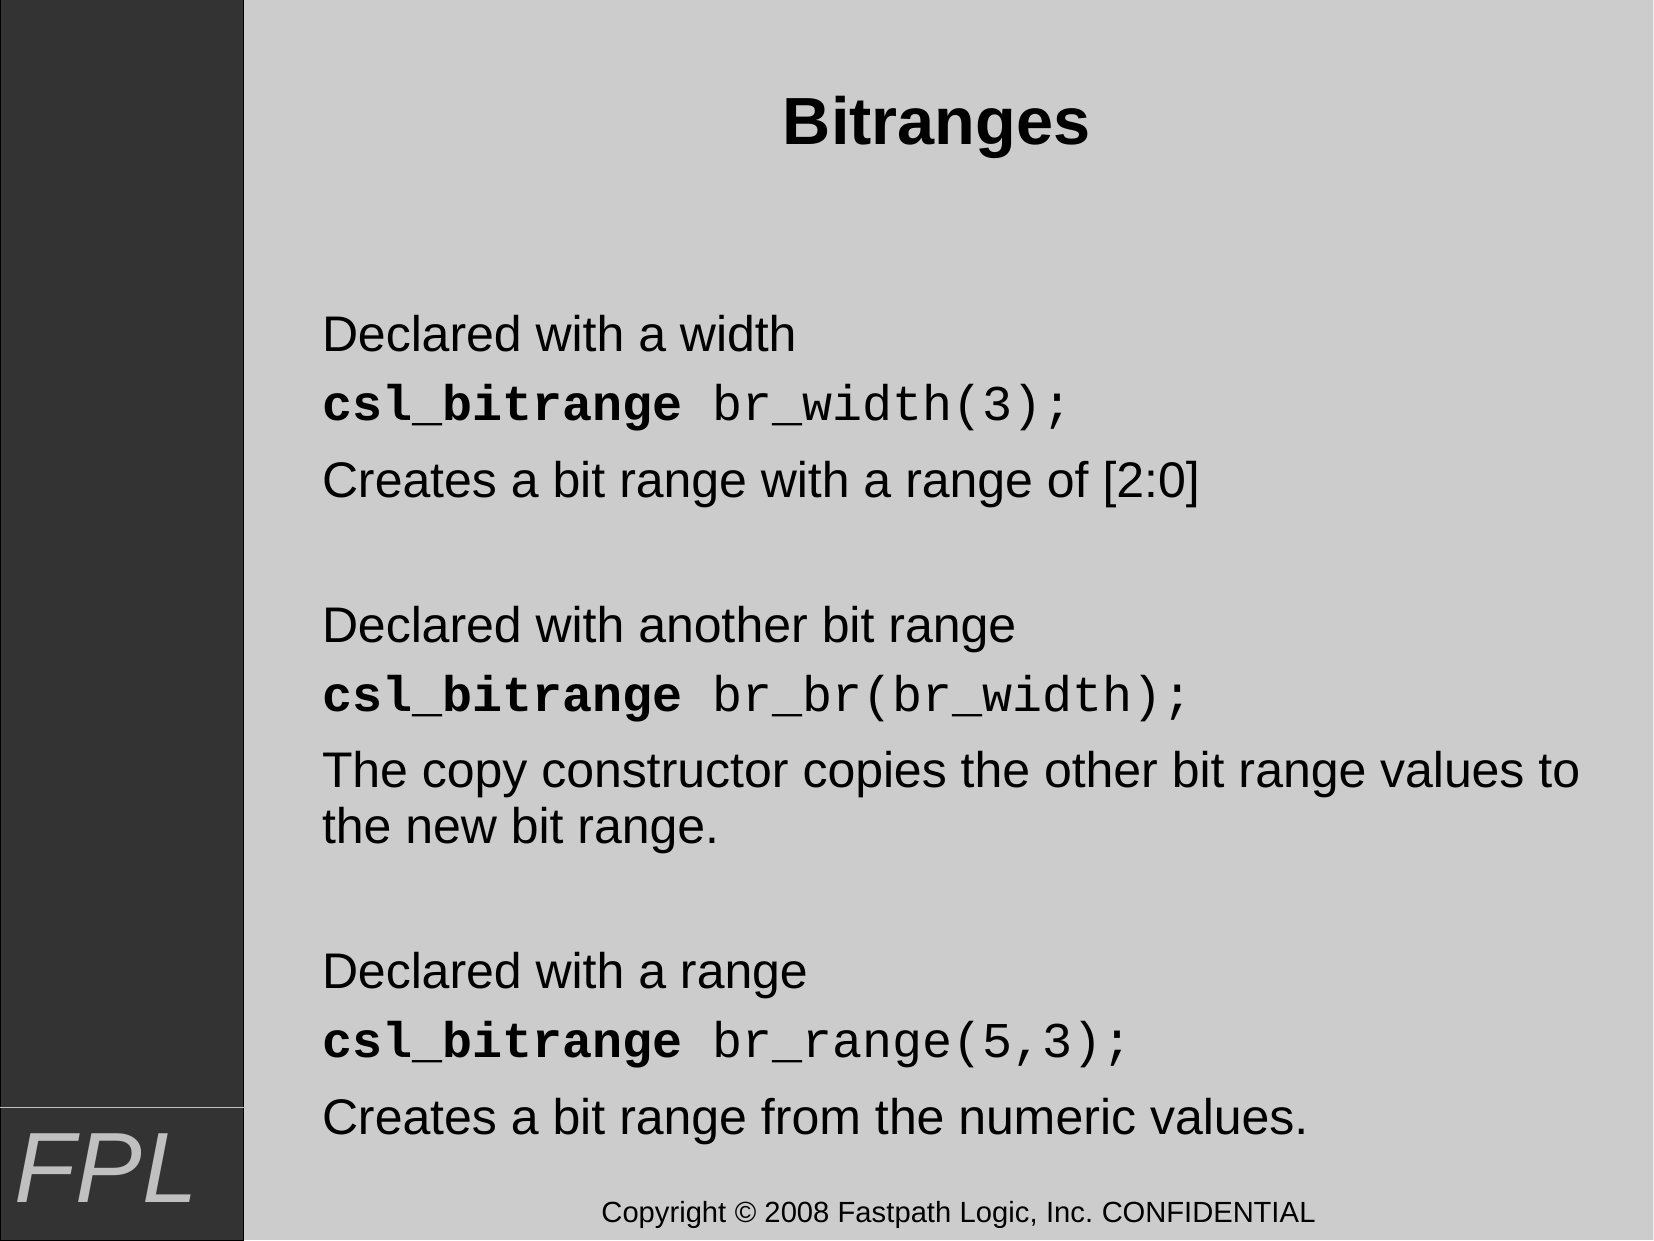

# Bitranges
Declared with a width
csl_bitrange br_width(3);
Creates a bit range with a range of [2:0]
Declared with another bit range
csl_bitrange br_br(br_width);
The copy constructor copies the other bit range values to the new bit range.
Declared with a range
csl_bitrange br_range(5,3);
Creates a bit range from the numeric values.